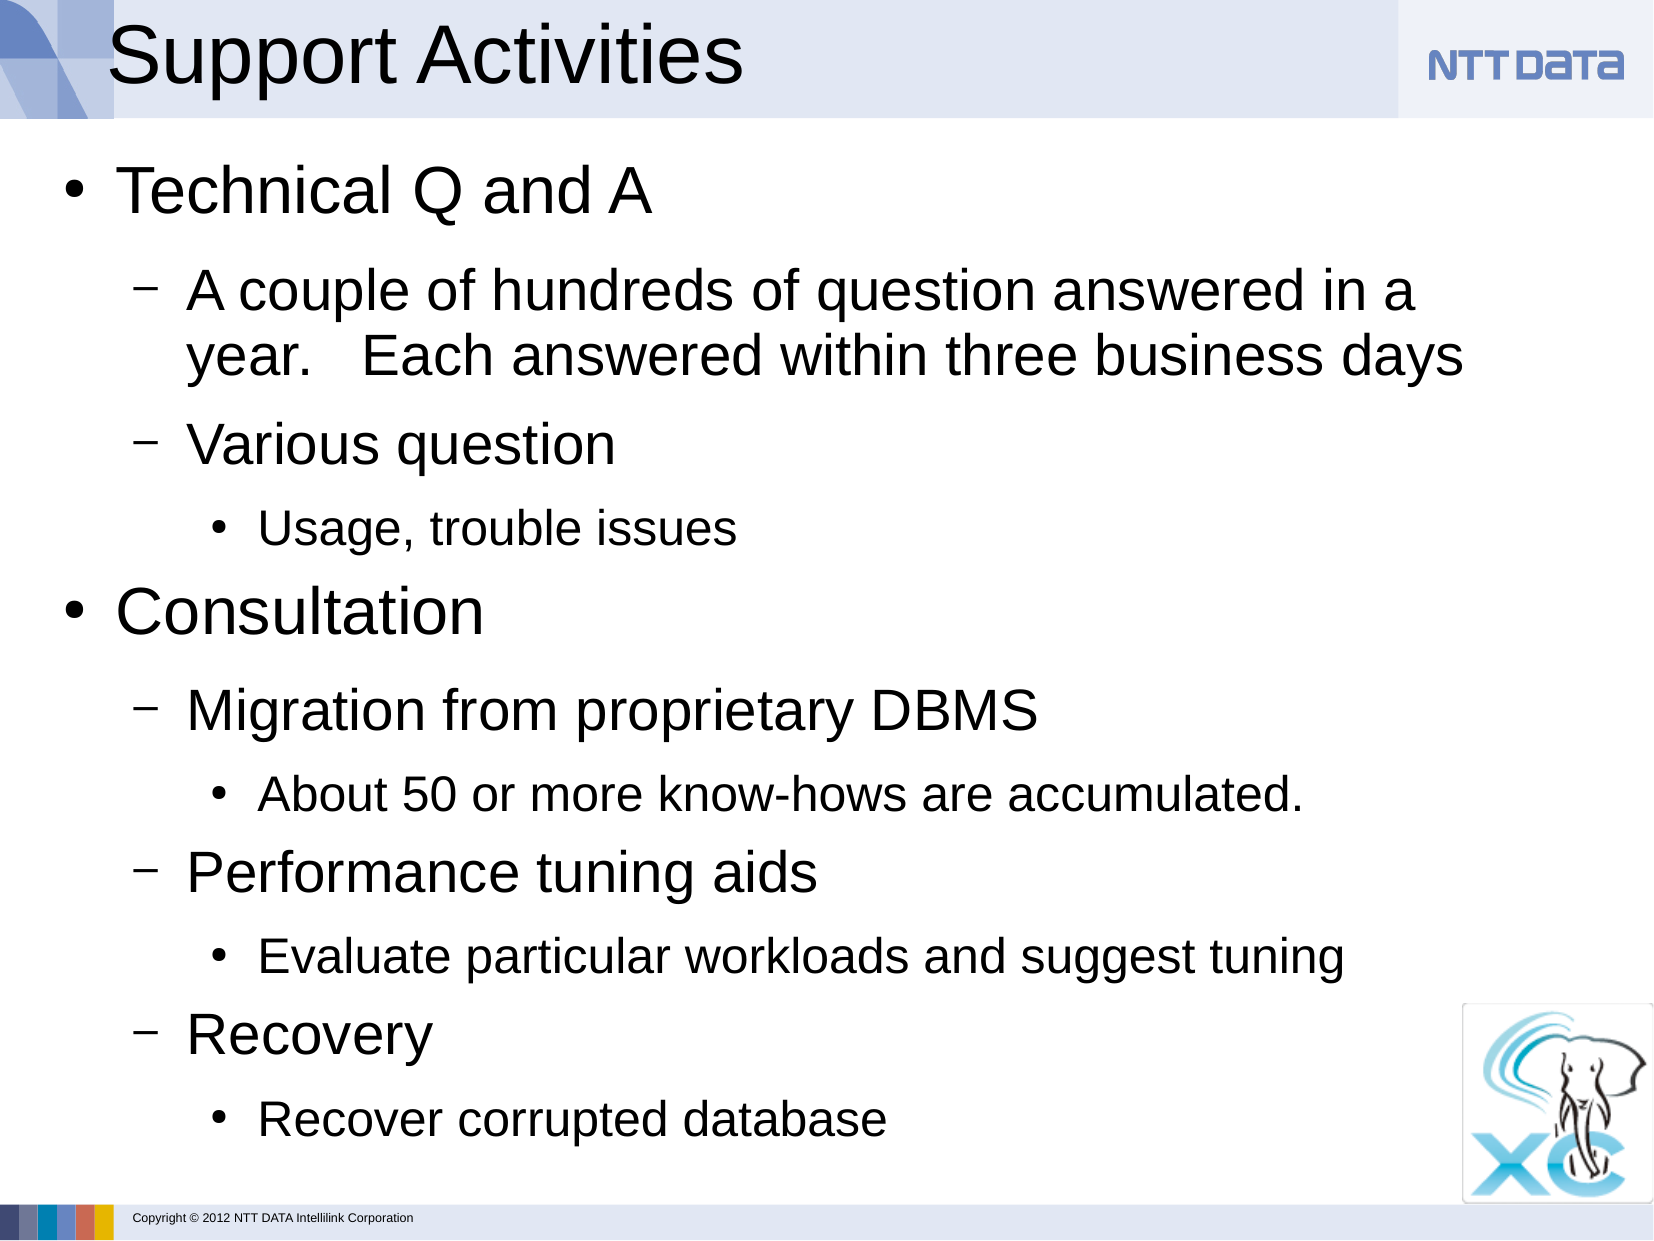

# Support Activities
Technical Q and A
A couple of hundreds of question answered in a year. Each answered within three business days
Various question
Usage, trouble issues
Consultation
Migration from proprietary DBMS
About 50 or more know-hows are accumulated.
Performance tuning aids
Evaluate particular workloads and suggest tuning
Recovery
Recover corrupted database